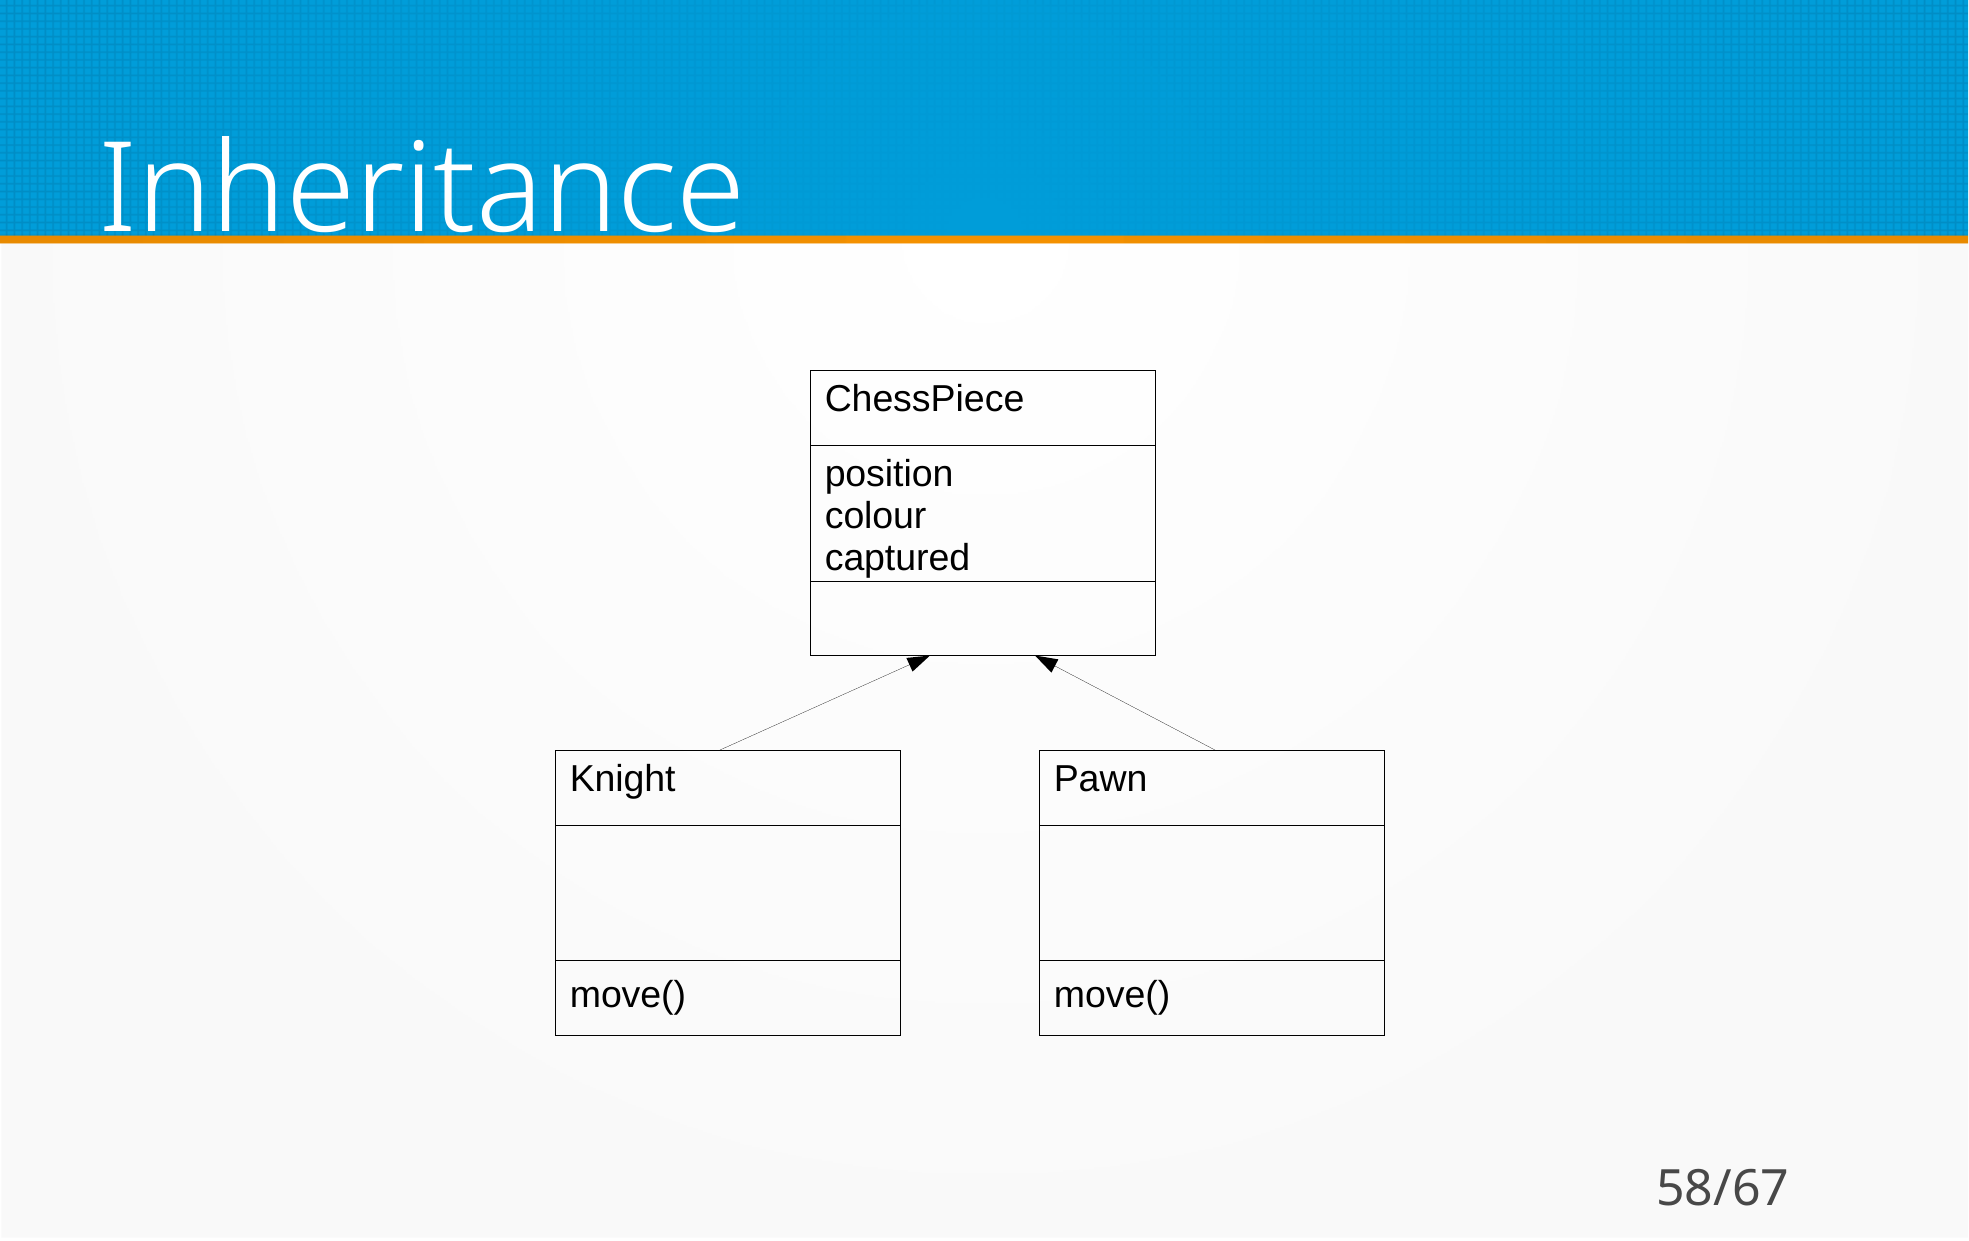

# Inheritance
ChessPiece
position
colour
captured
Knight
Pawn
move()
move()
58